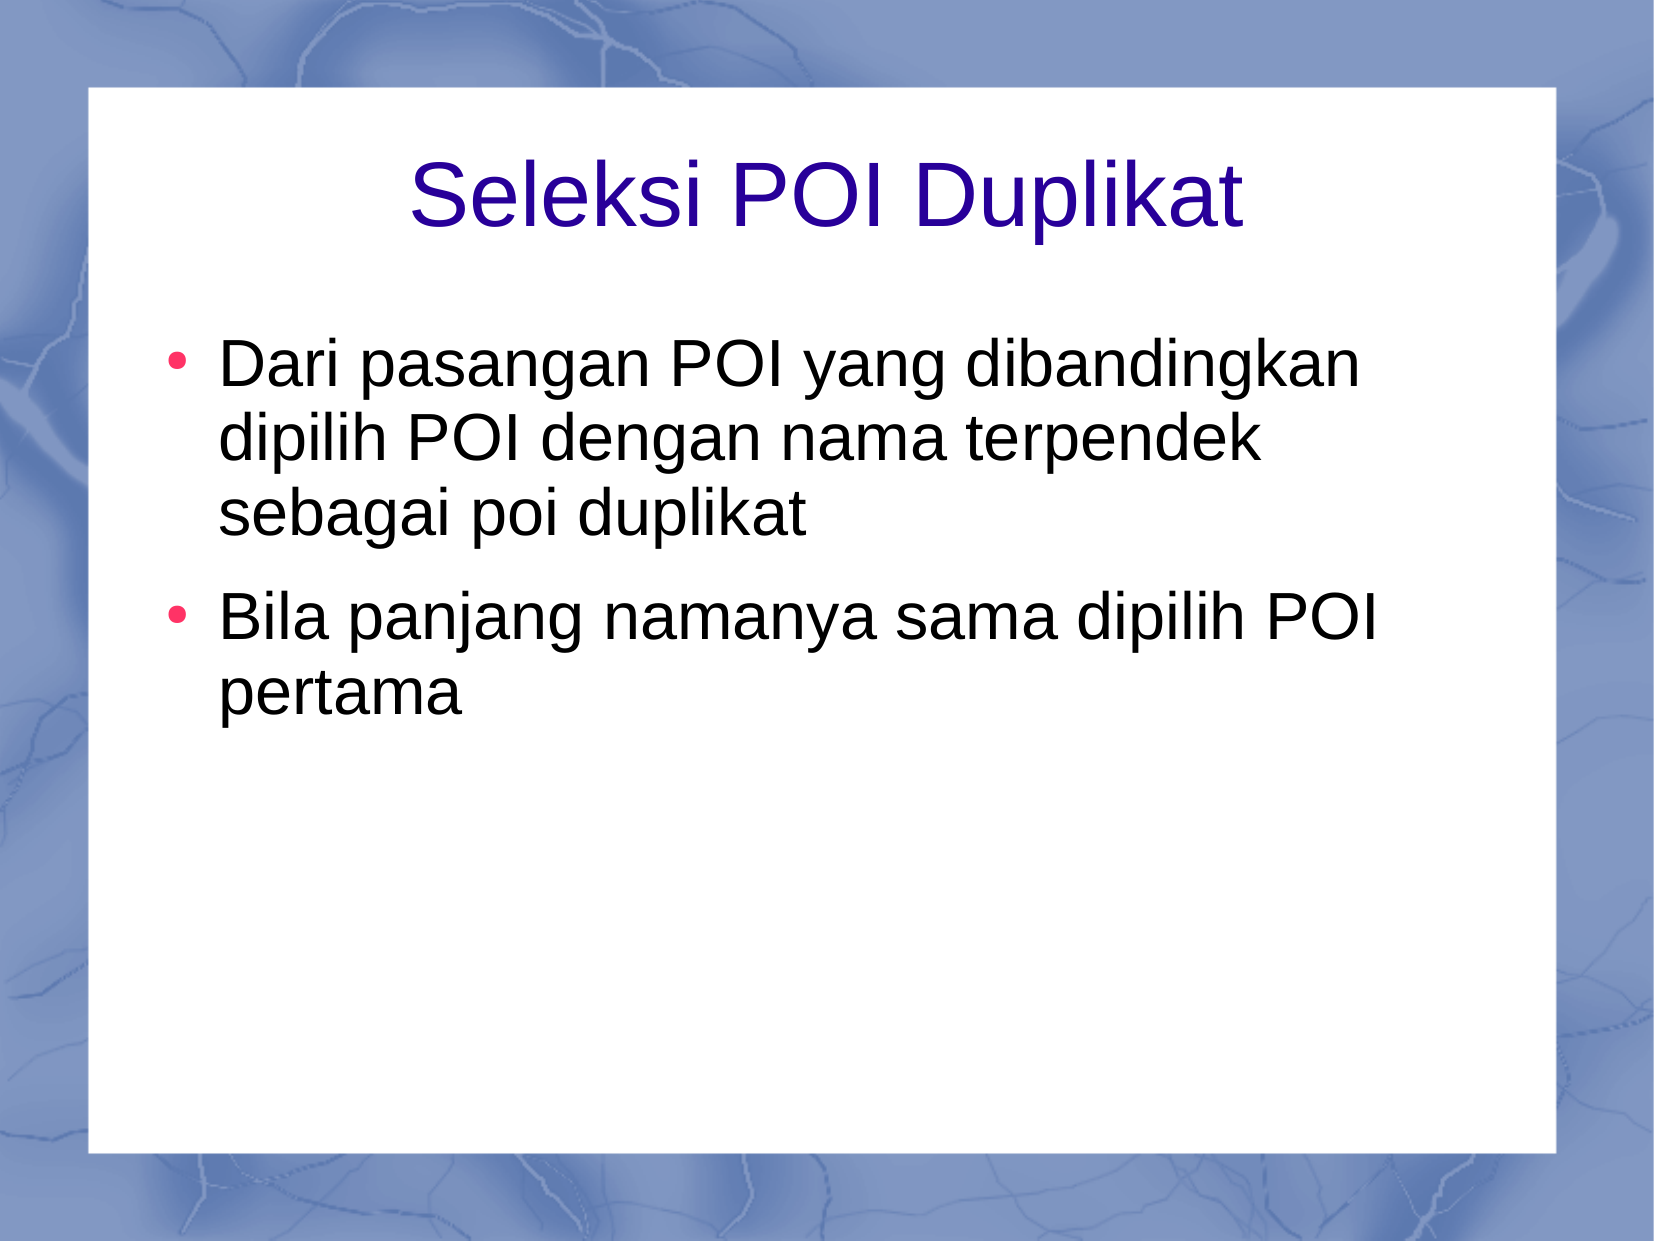

# Seleksi POI Duplikat
Dari pasangan POI yang dibandingkan dipilih POI dengan nama terpendek sebagai poi duplikat
Bila panjang namanya sama dipilih POI pertama